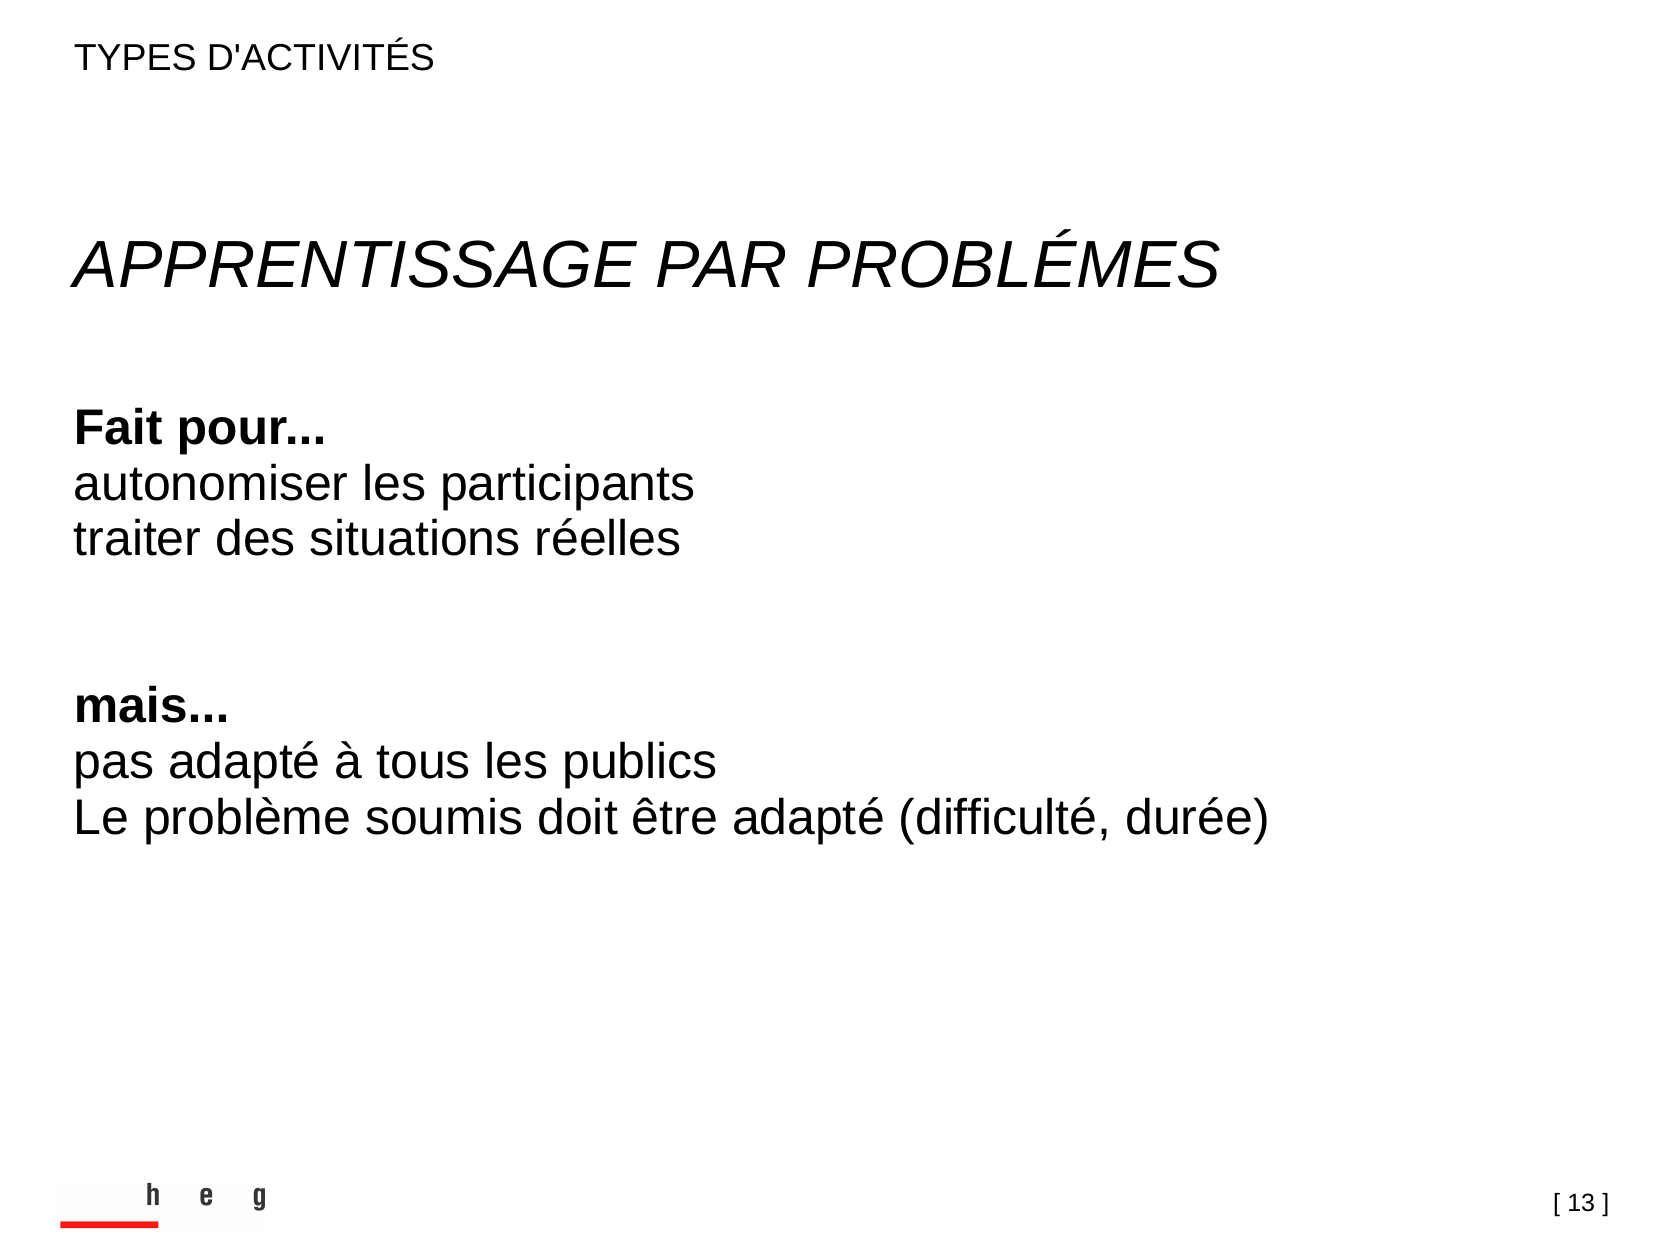

TYPES D'ACTIVITÉS
APPRENTISSAGE PAR PROBLÉMES
Fait pour...
autonomiser les participants
traiter des situations réelles
mais...
pas adapté à tous les publics
Le problème soumis doit être adapté (difficulté, durée)